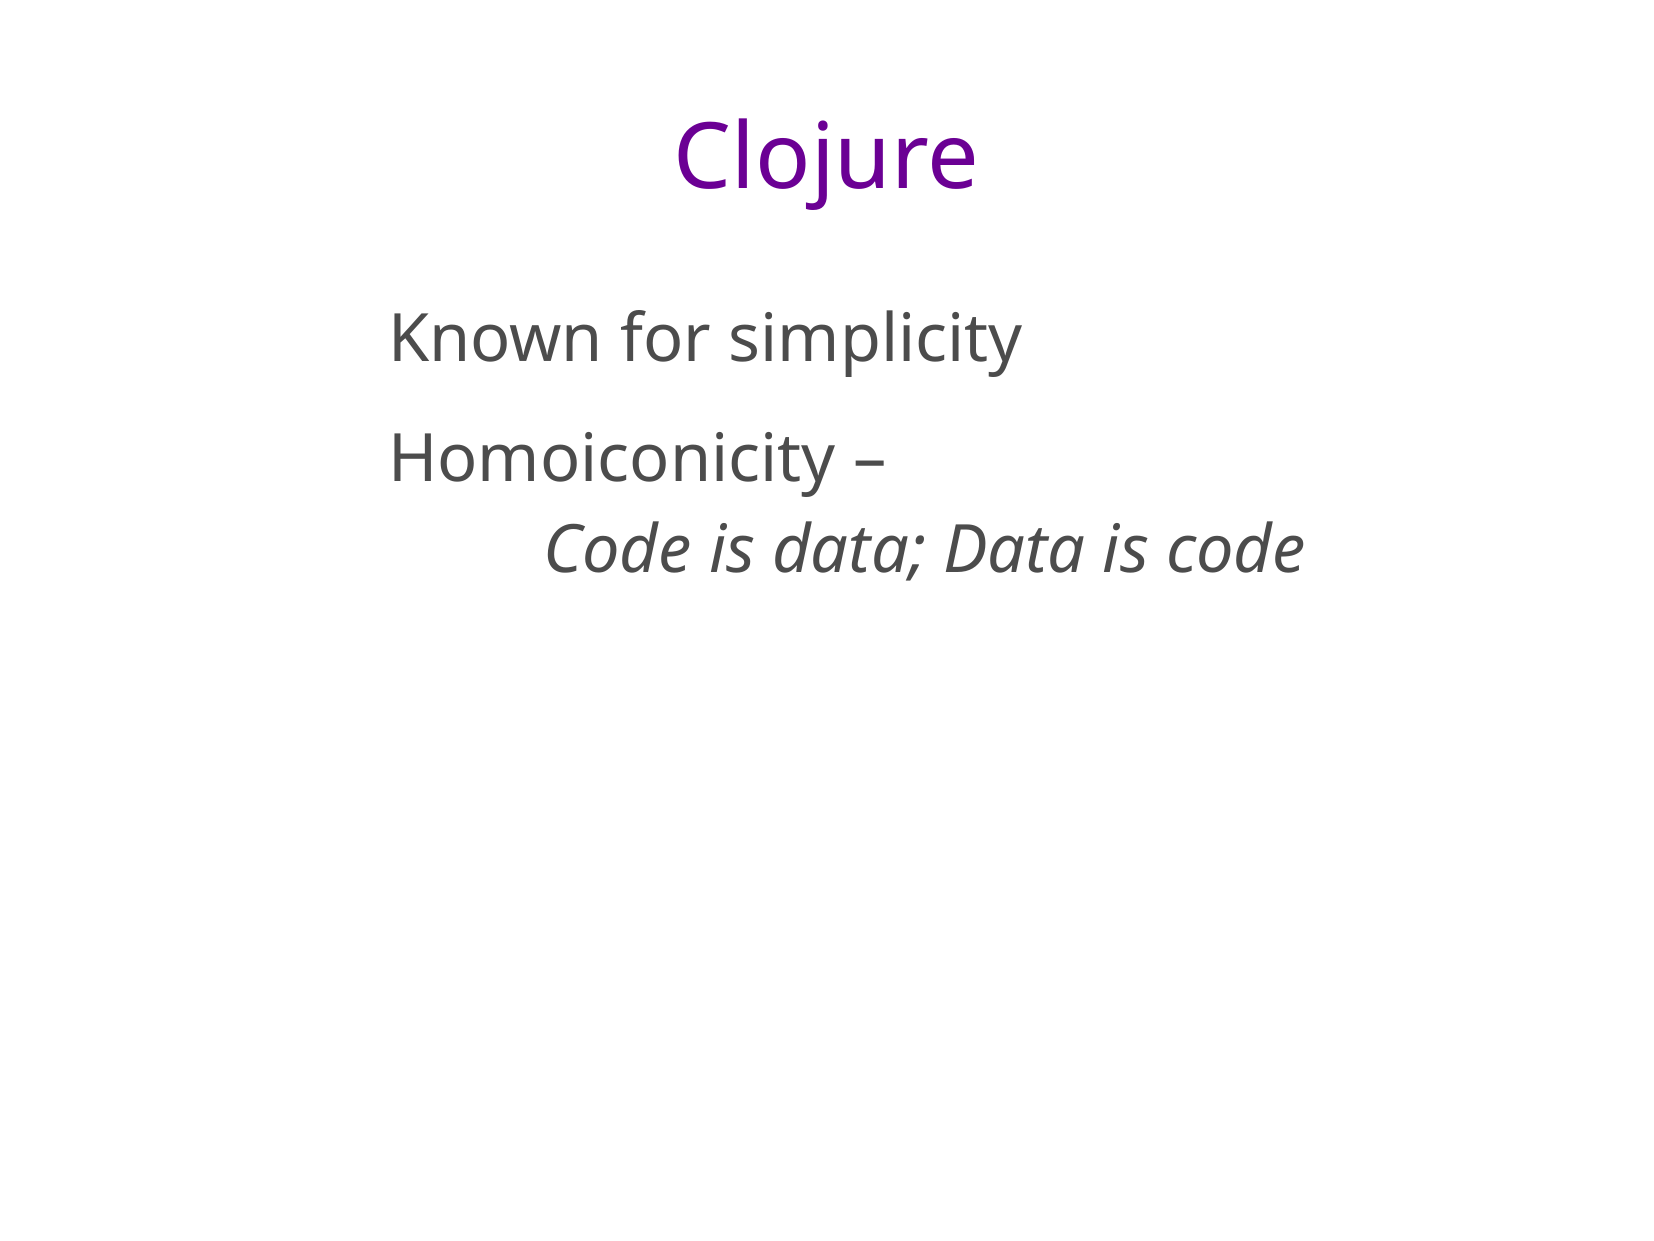

# Clojure
Known for simplicity
Homoiconicity –
 Code is data; Data is code